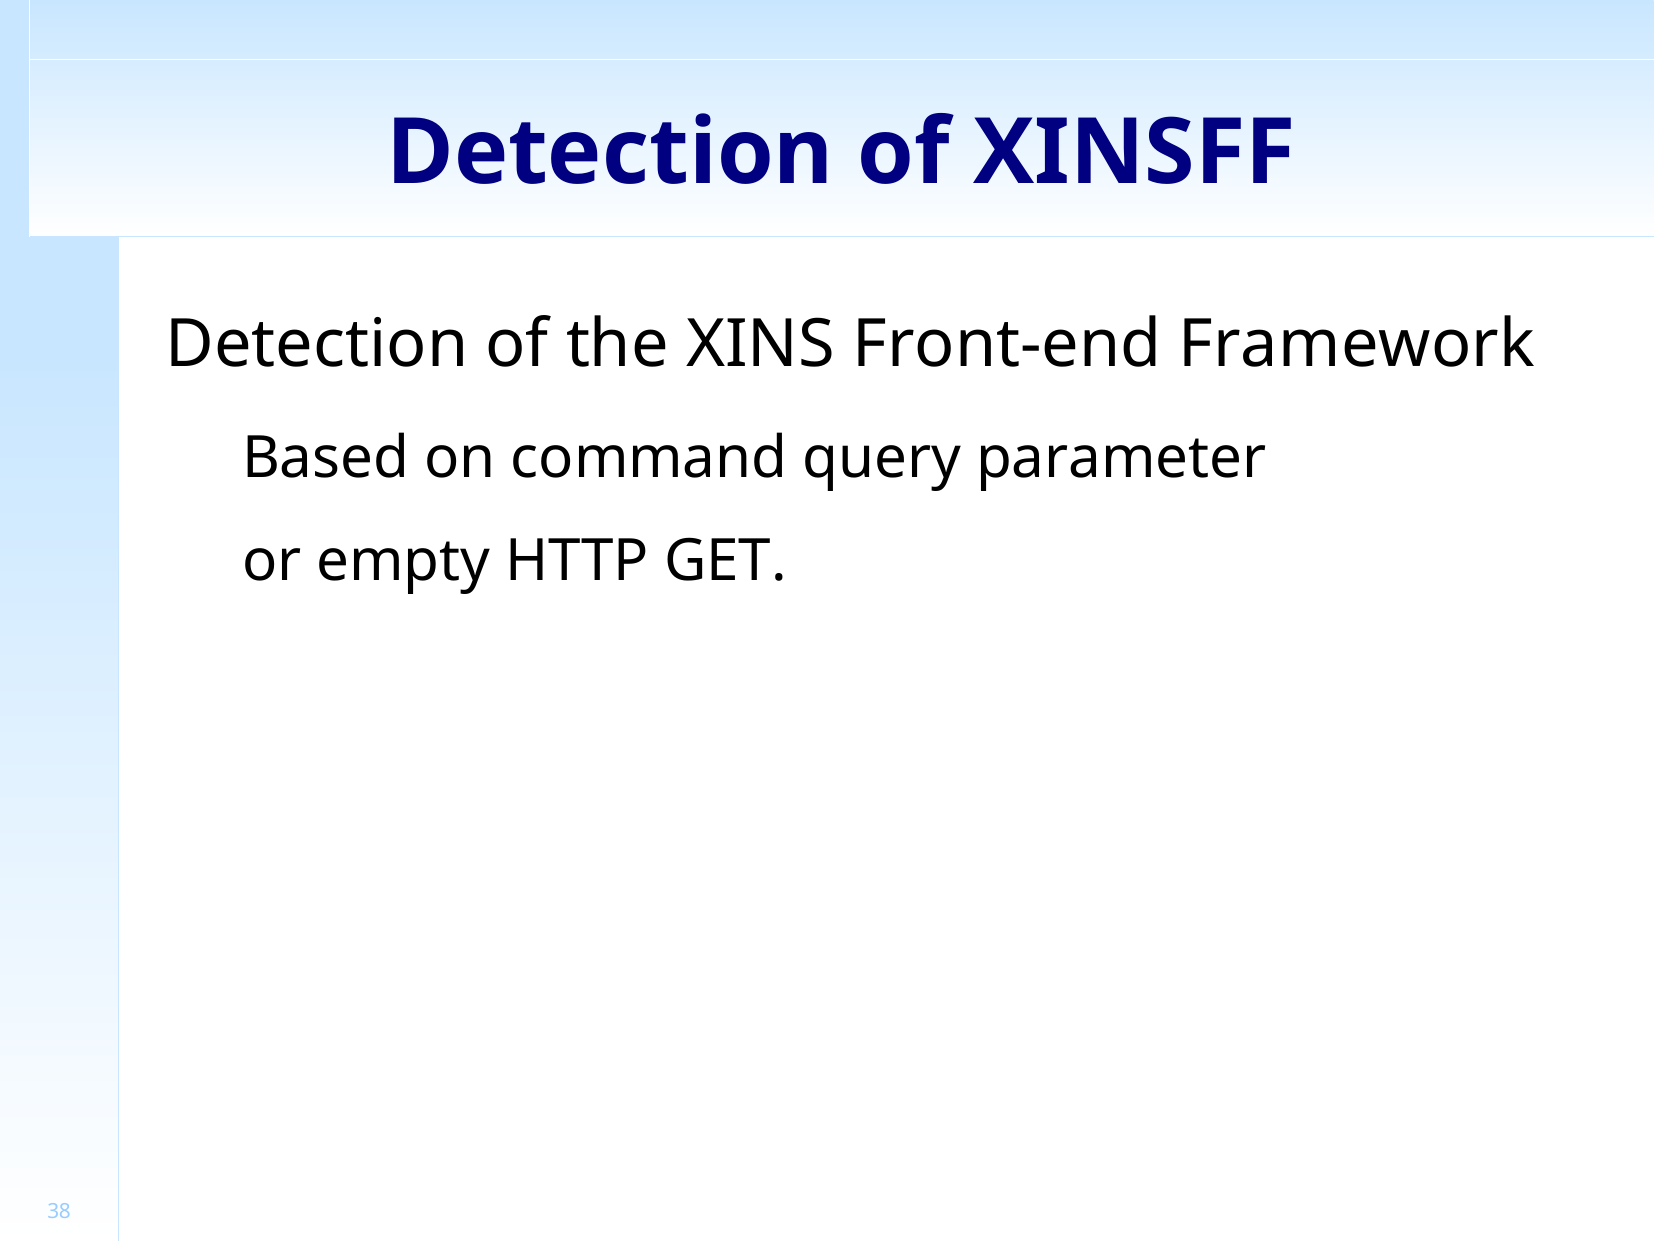

# Detection of XINSFF
Detection of the XINS Front-end Framework
Based on command query parameter
or empty HTTP GET.